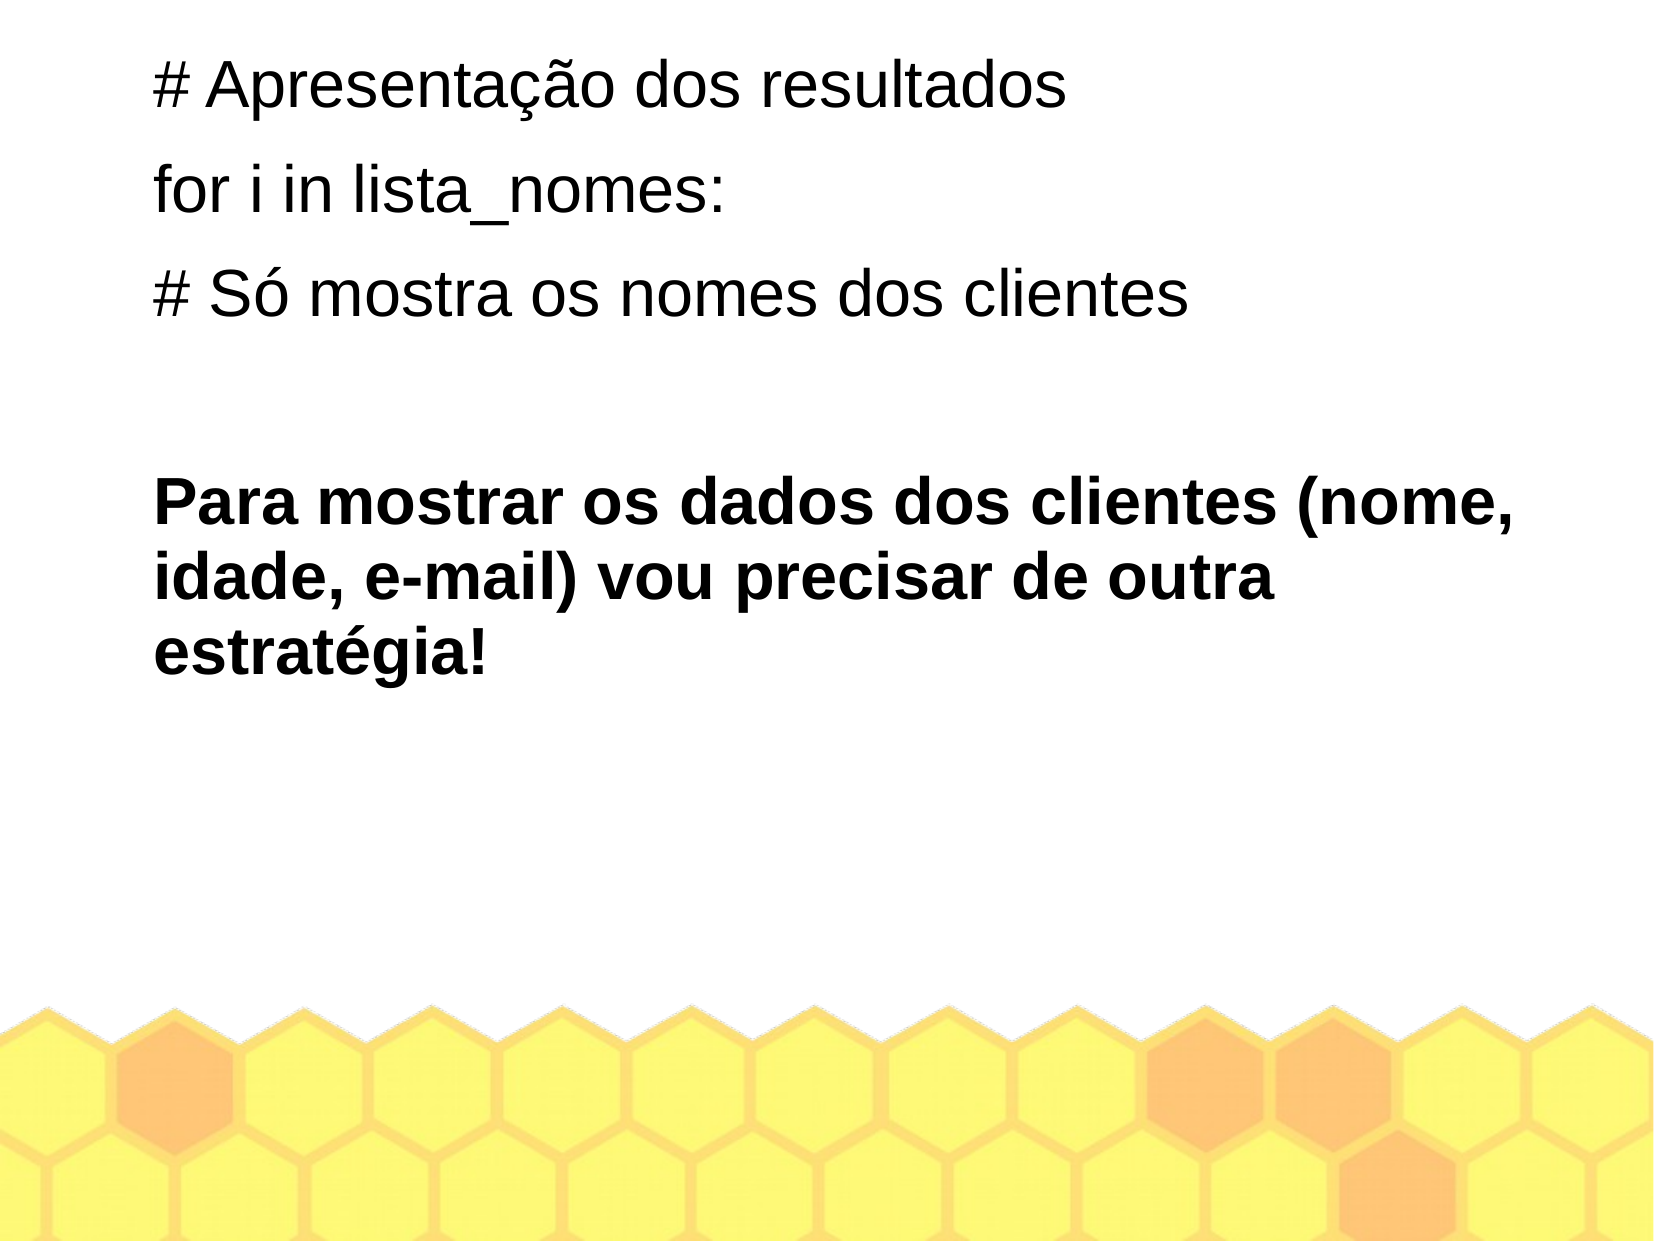

# # Apresentação dos resultados
for i in lista_nomes:
# Só mostra os nomes dos clientes
Para mostrar os dados dos clientes (nome, idade, e-mail) vou precisar de outra estratégia!